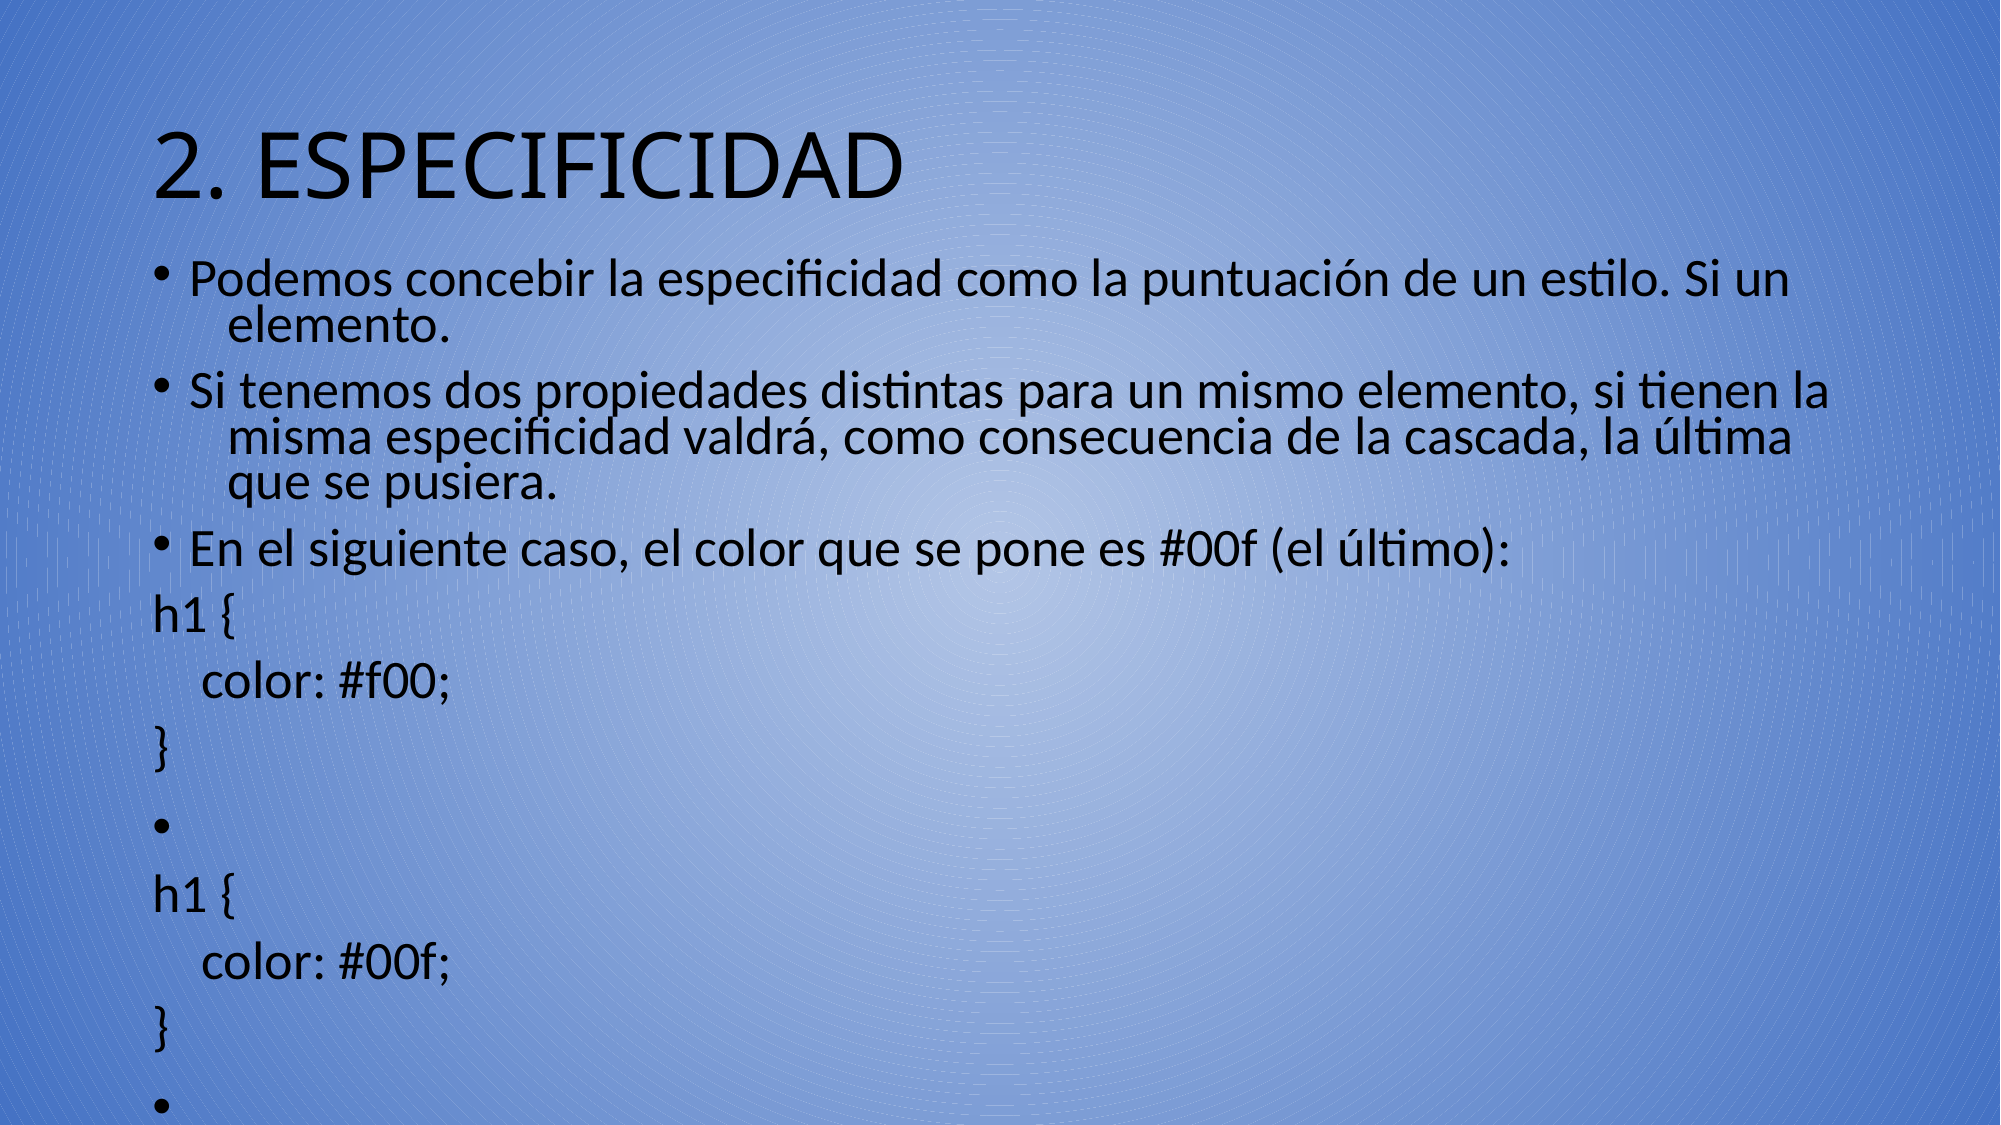

# 2. ESPECIFICIDAD
Podemos concebir la especificidad como la puntuación de un estilo. Si un elemento.
Si tenemos dos propiedades distintas para un mismo elemento, si tienen la misma especificidad valdrá, como consecuencia de la cascada, la última que se pusiera.
En el siguiente caso, el color que se pone es #00f (el último):
h1 {
 color: #f00;
}
h1 {
 color: #00f;
}